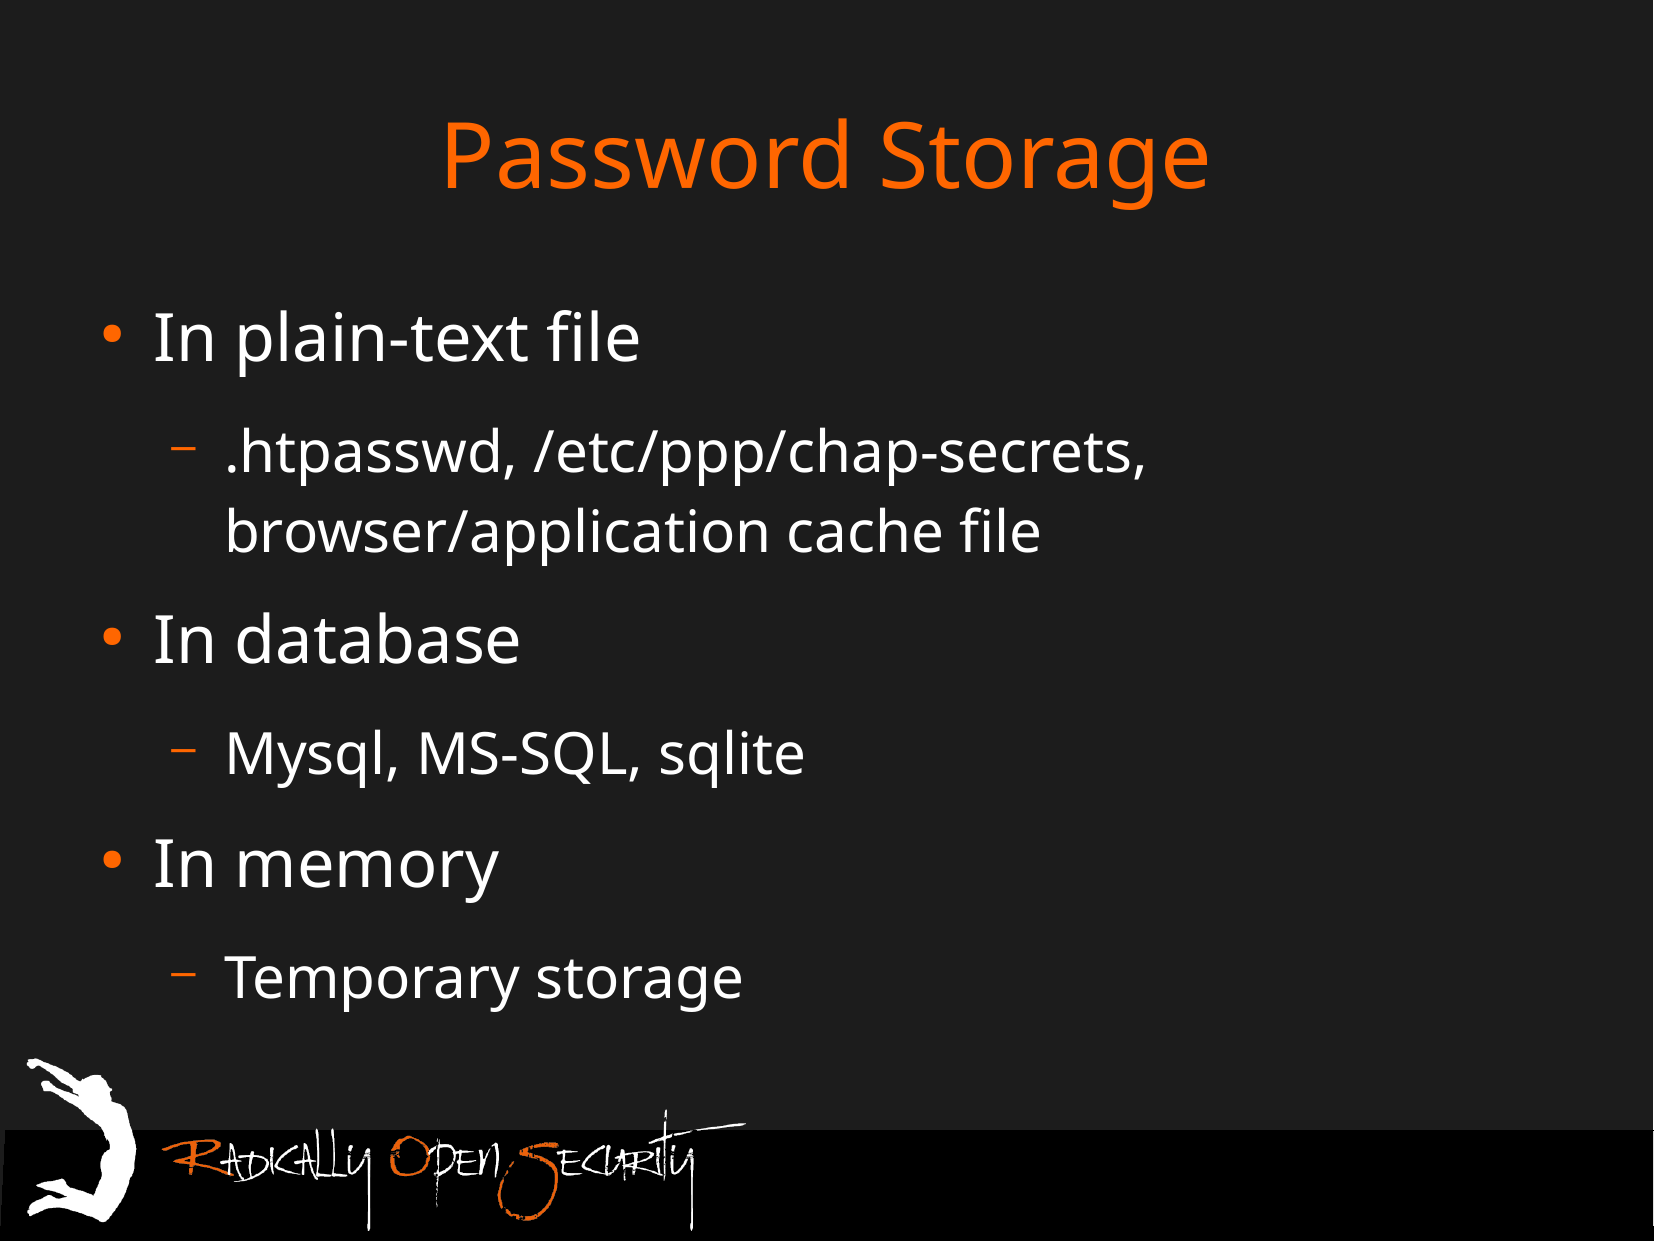

# Password Storage
In plain-text file
.htpasswd, /etc/ppp/chap-secrets, browser/application cache file
In database
Mysql, MS-SQL, sqlite
In memory
Temporary storage